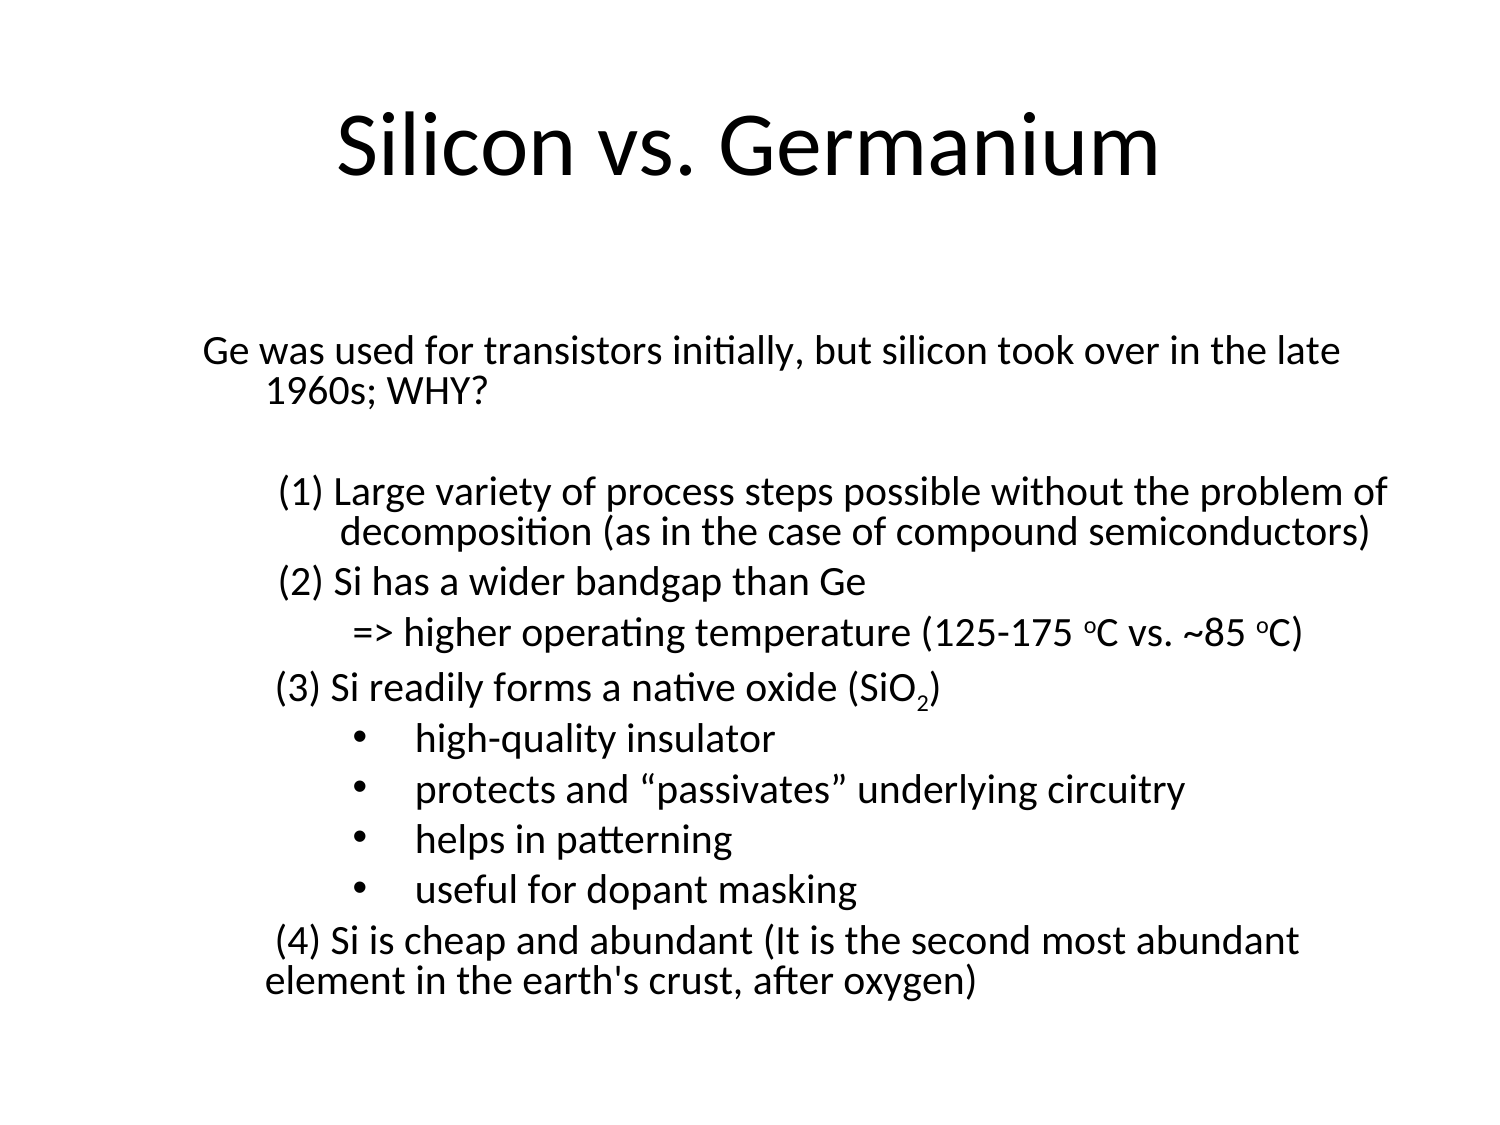

# Silicon vs. Germanium
Ge was used for transistors initially, but silicon took over in the late 1960s; WHY?
(1) Large variety of process steps possible without the problem of decomposition (as in the case of compound semiconductors)
(2) Si has a wider bandgap than Ge
=> higher operating temperature (125-175 oC vs. ~85 oC)
	 (3) Si readily forms a native oxide (SiO2)
high-quality insulator
protects and “passivates” underlying circuitry
helps in patterning
useful for dopant masking
	 (4) Si is cheap and abundant (It is the second most abundant element in the earth's crust, after oxygen)